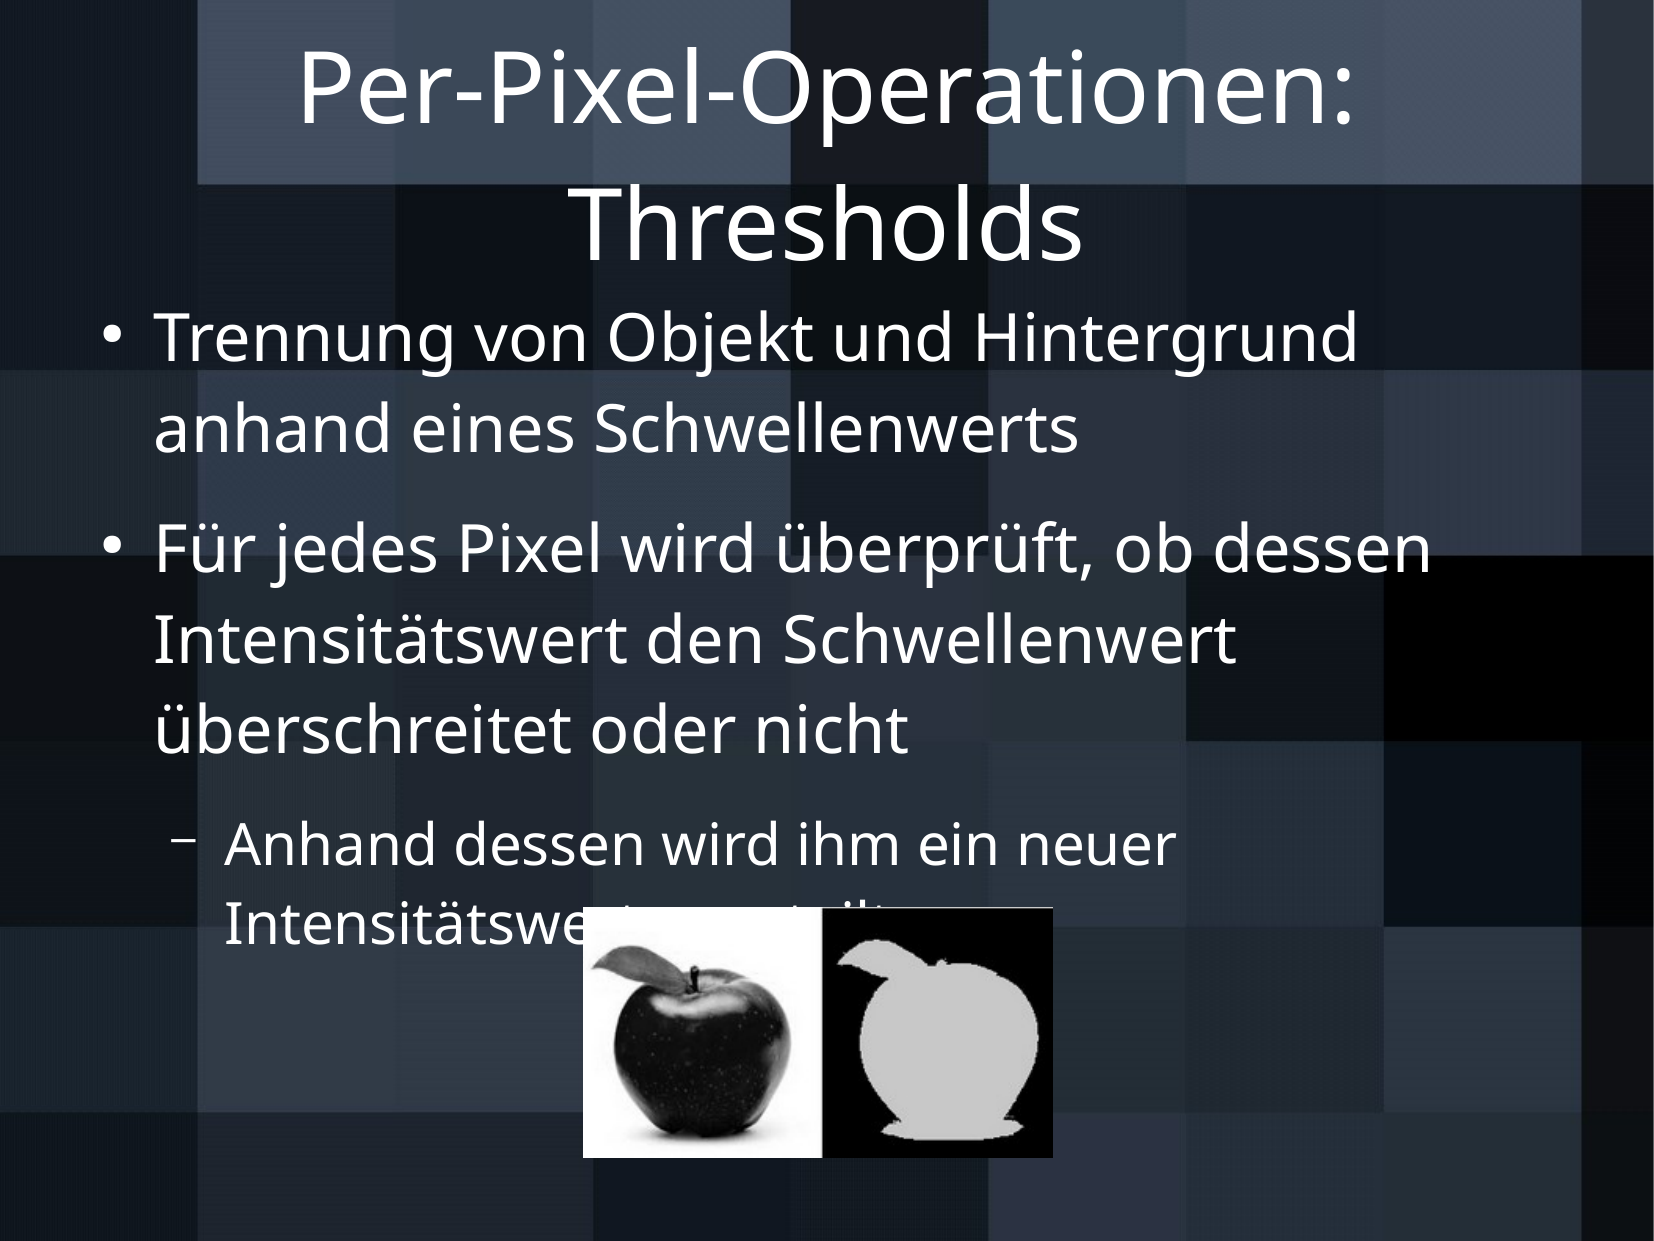

# Per-Pixel-Operationen: Thresholds
Trennung von Objekt und Hintergrund anhand eines Schwellenwerts
Für jedes Pixel wird überprüft, ob dessen Intensitätswert den Schwellenwert überschreitet oder nicht
Anhand dessen wird ihm ein neuer Intensitätswert zugeteilt